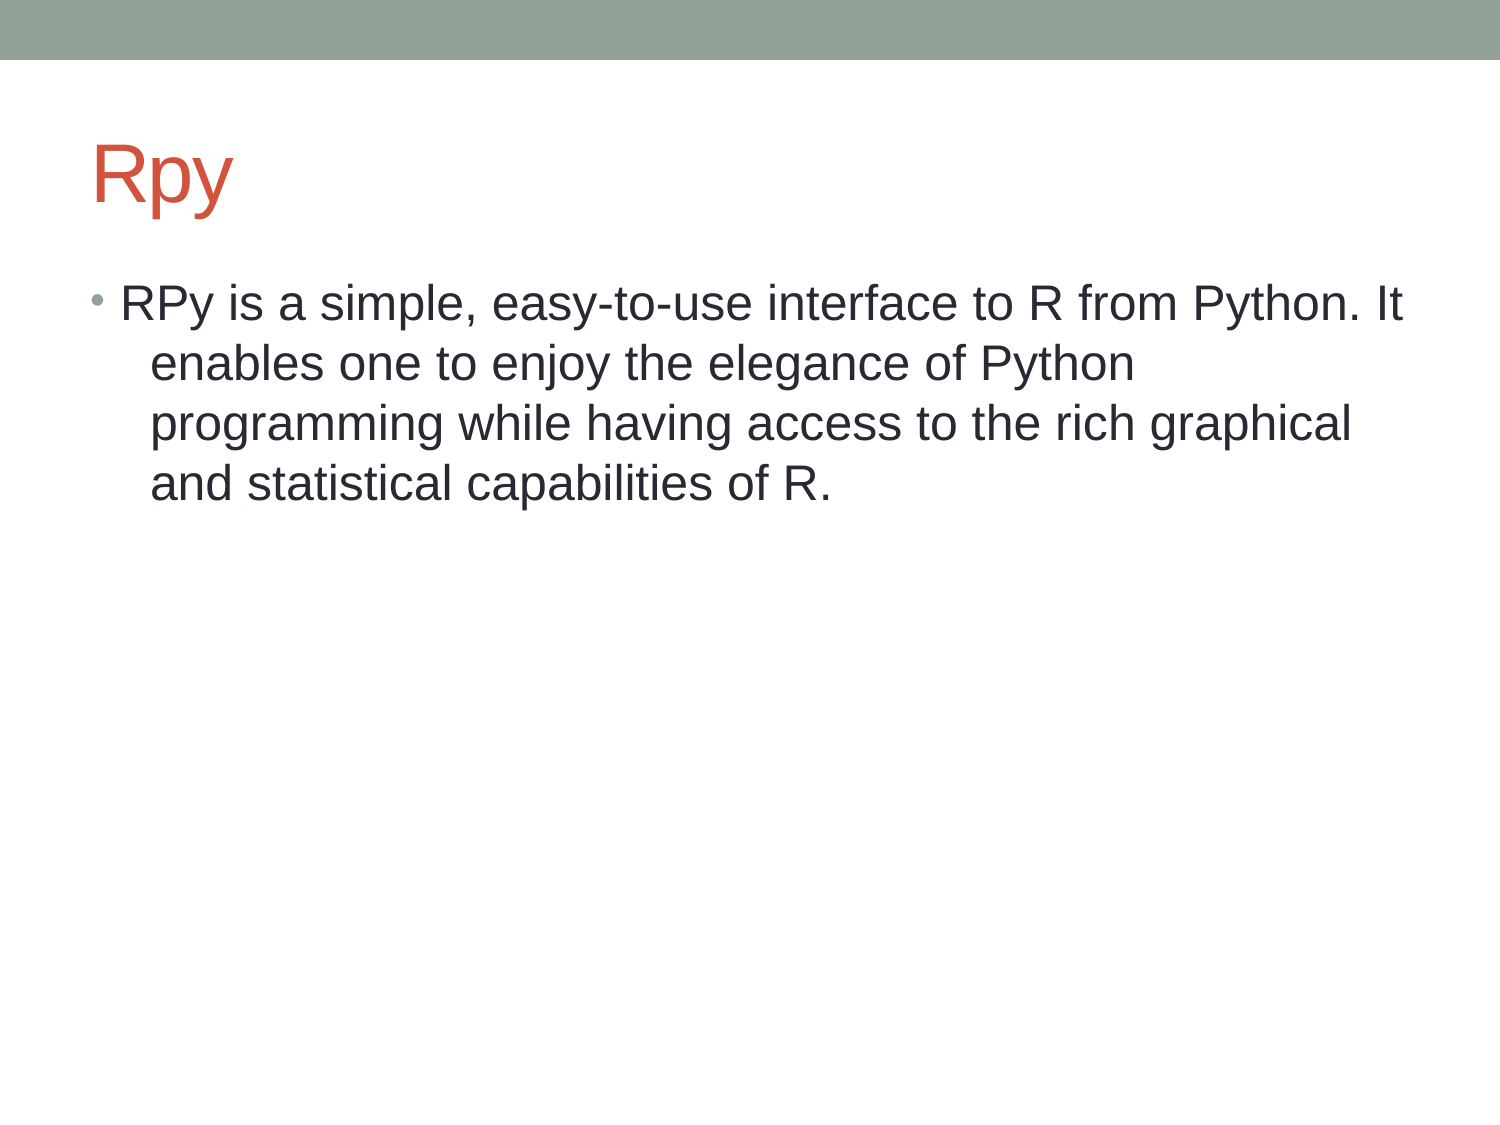

# Rpy
RPy is a simple, easy-to-use interface to R from Python. It enables one to enjoy the elegance of Python programming while having access to the rich graphical and statistical capabilities of R.